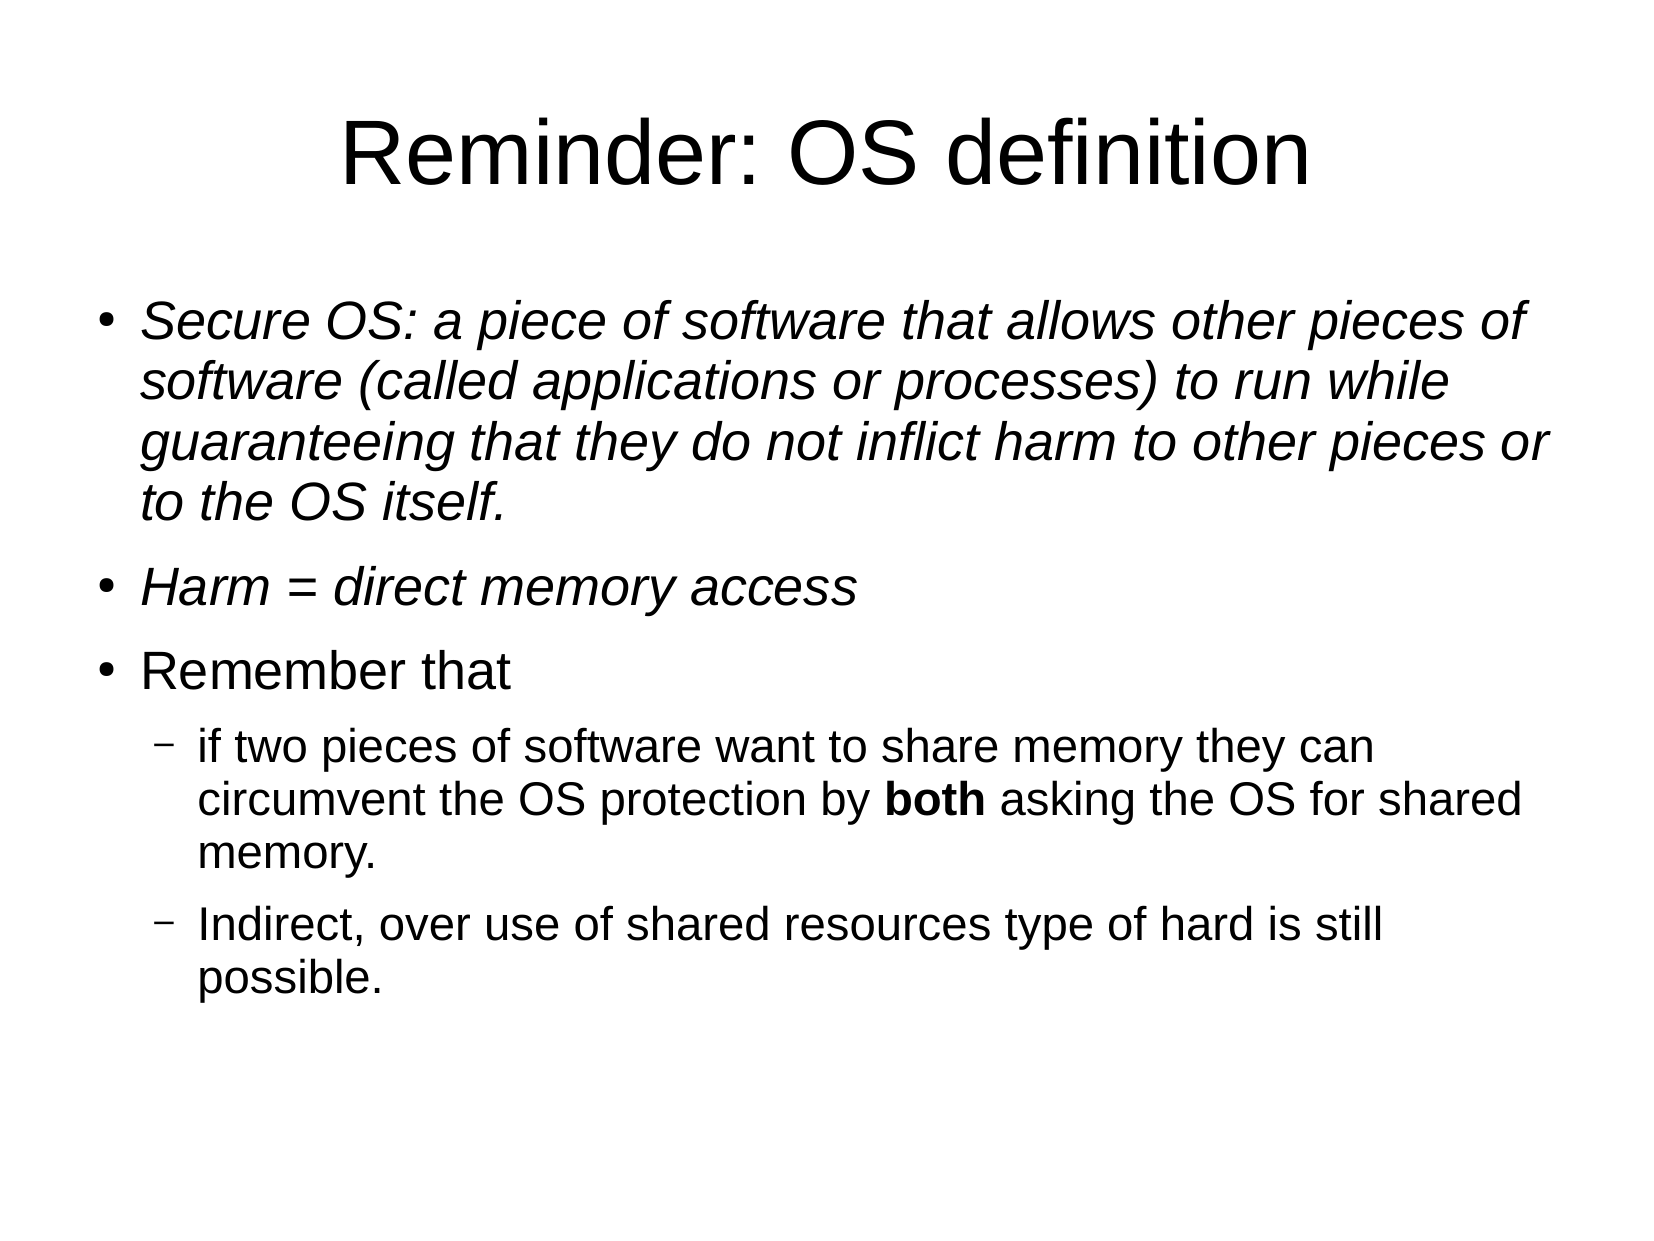

# Reminder: OS definition
Secure OS: a piece of software that allows other pieces of software (called applications or processes) to run while guaranteeing that they do not inflict harm to other pieces or to the OS itself.
Harm = direct memory access
Remember that
if two pieces of software want to share memory they can circumvent the OS protection by both asking the OS for shared memory.
Indirect, over use of shared resources type of hard is still possible.